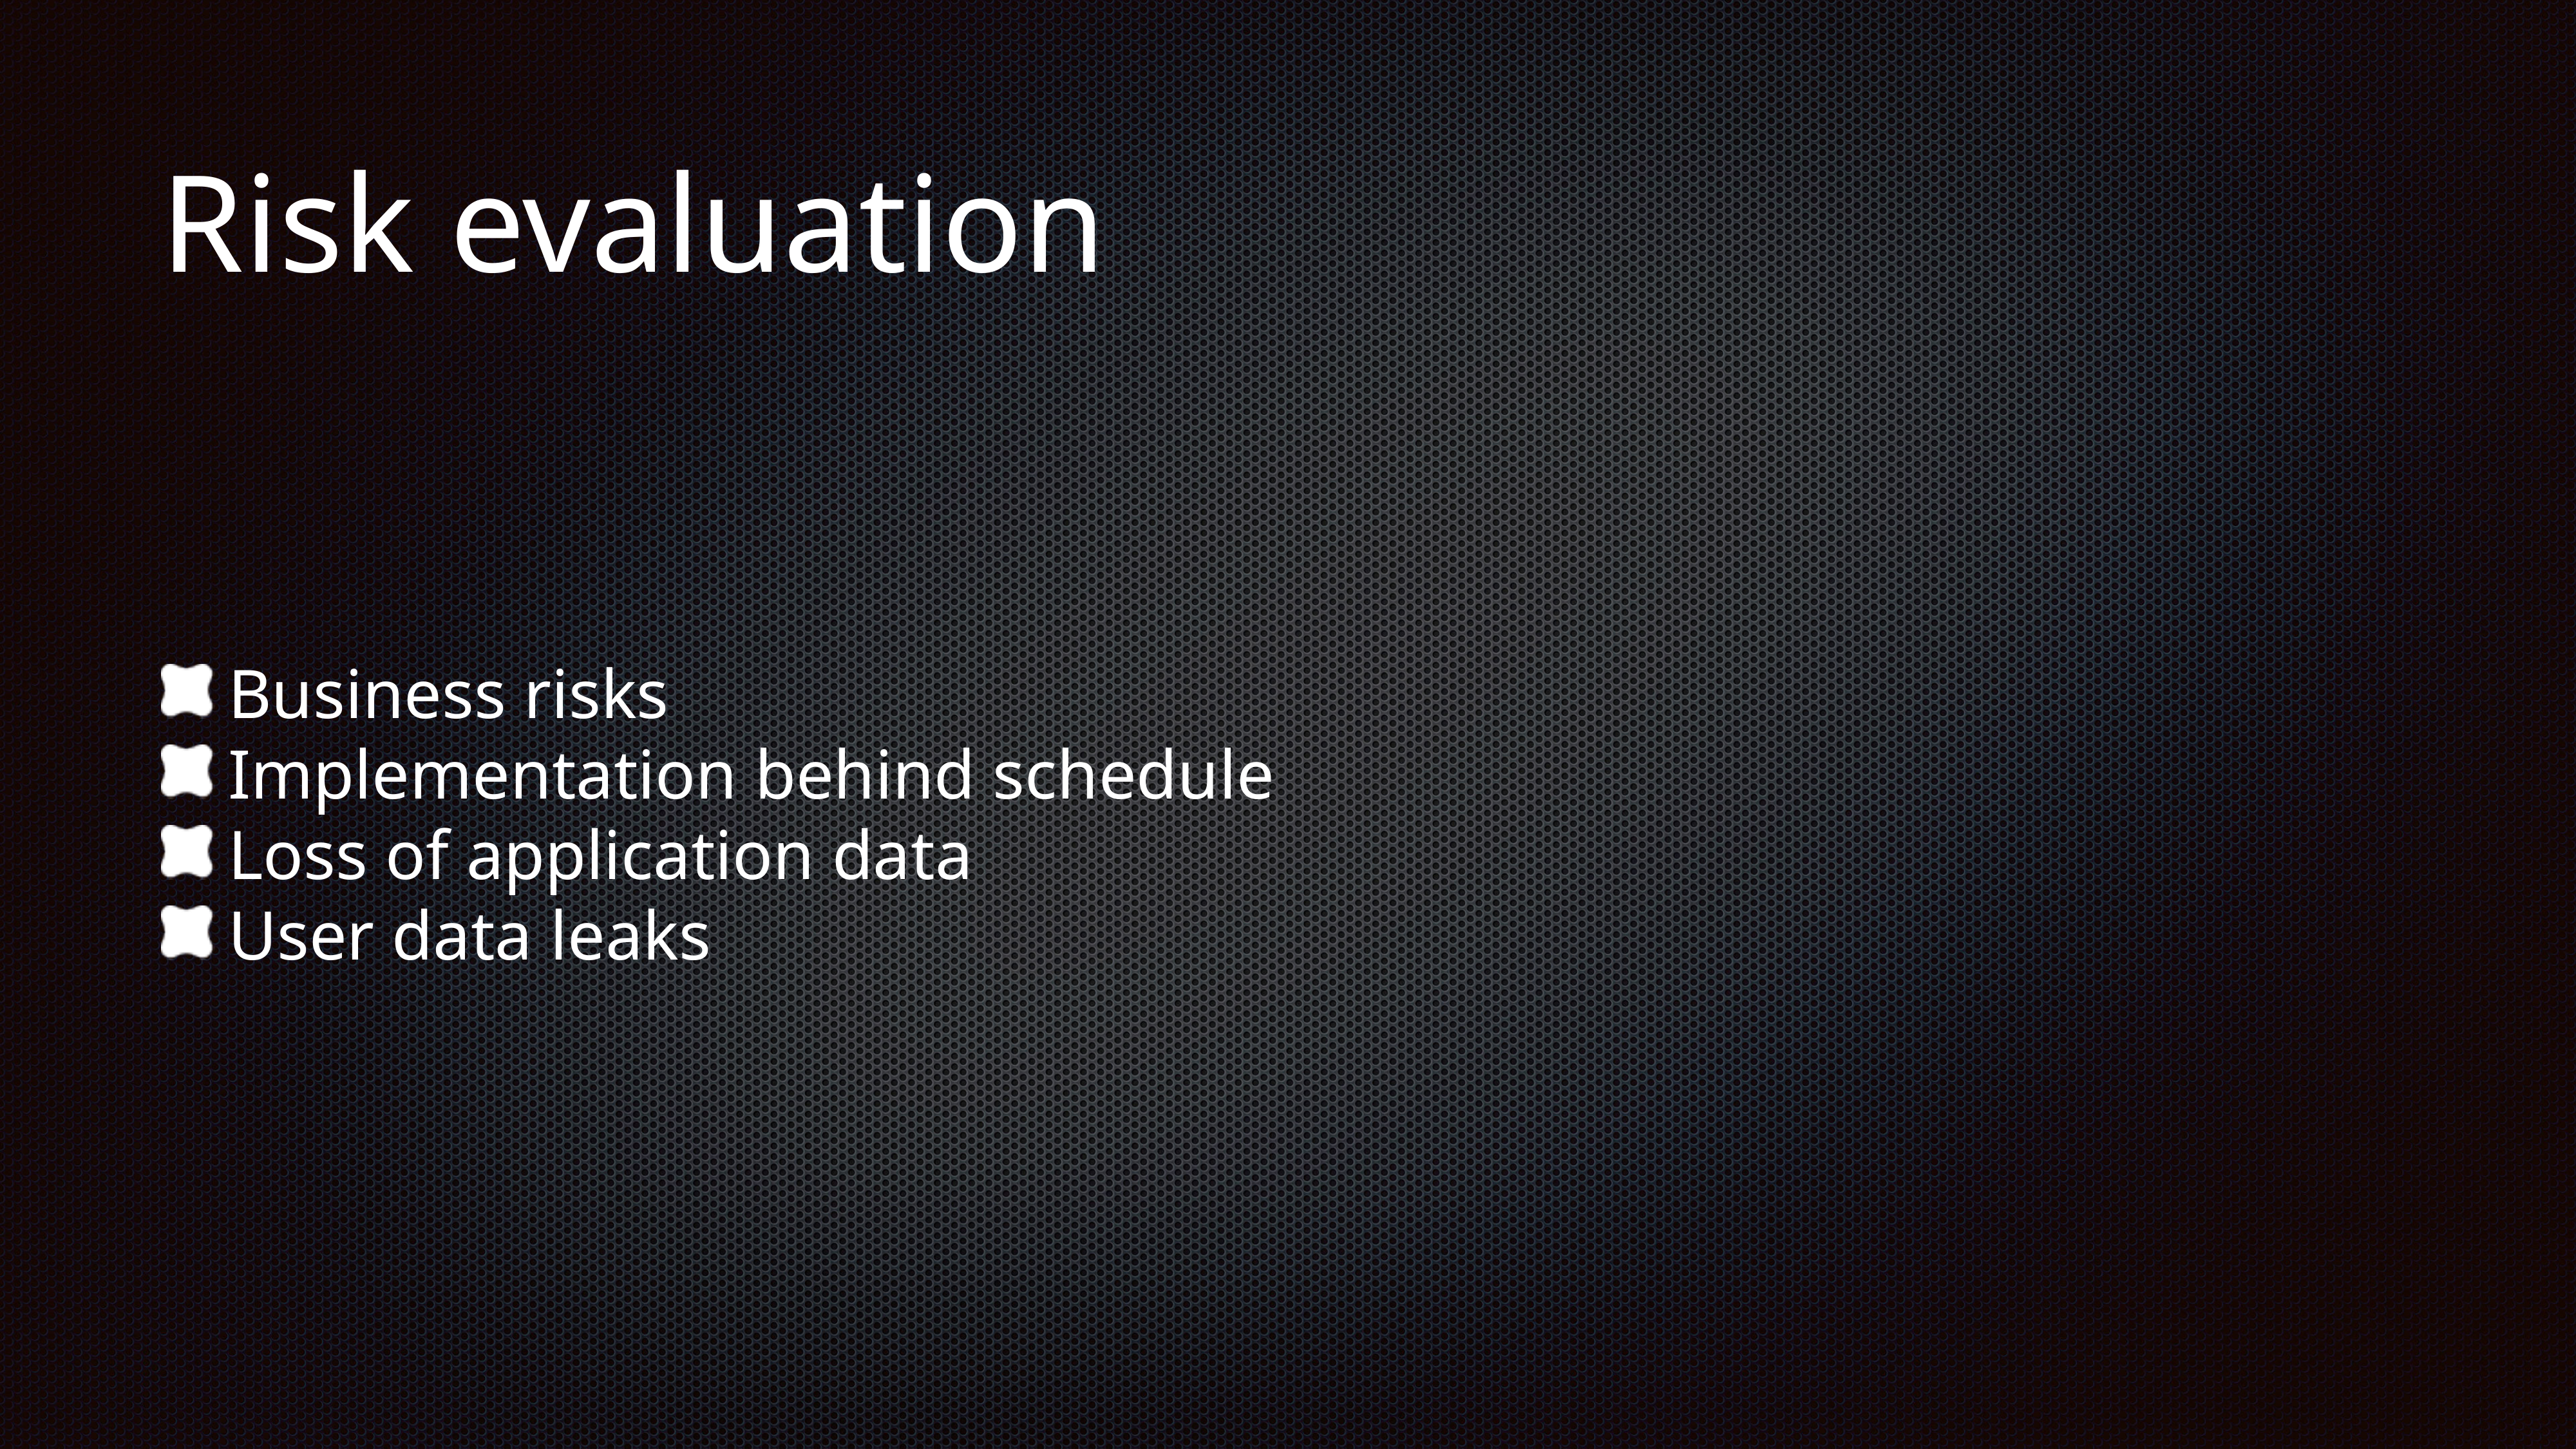

Risk evaluation
Business risks
Implementation behind schedule
Loss of application data
User data leaks